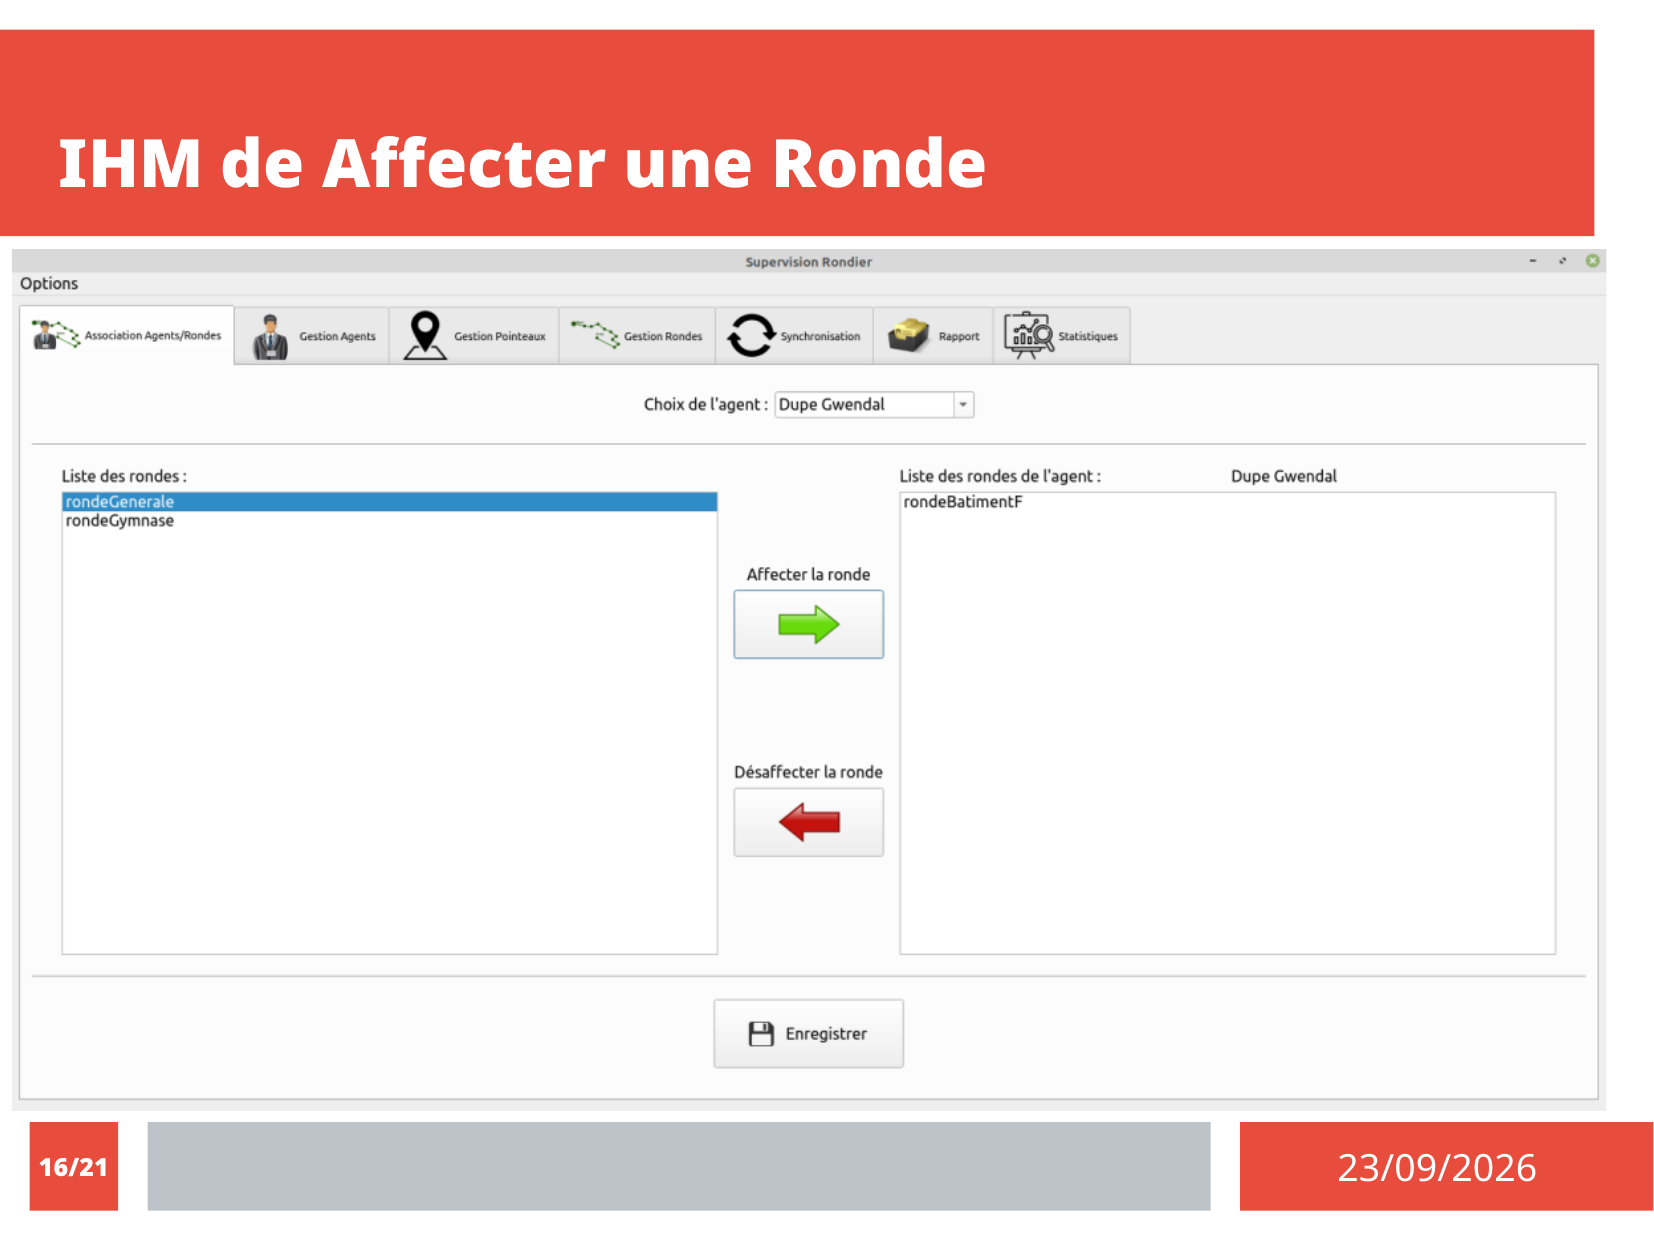

# IHM de Affecter une Ronde
16